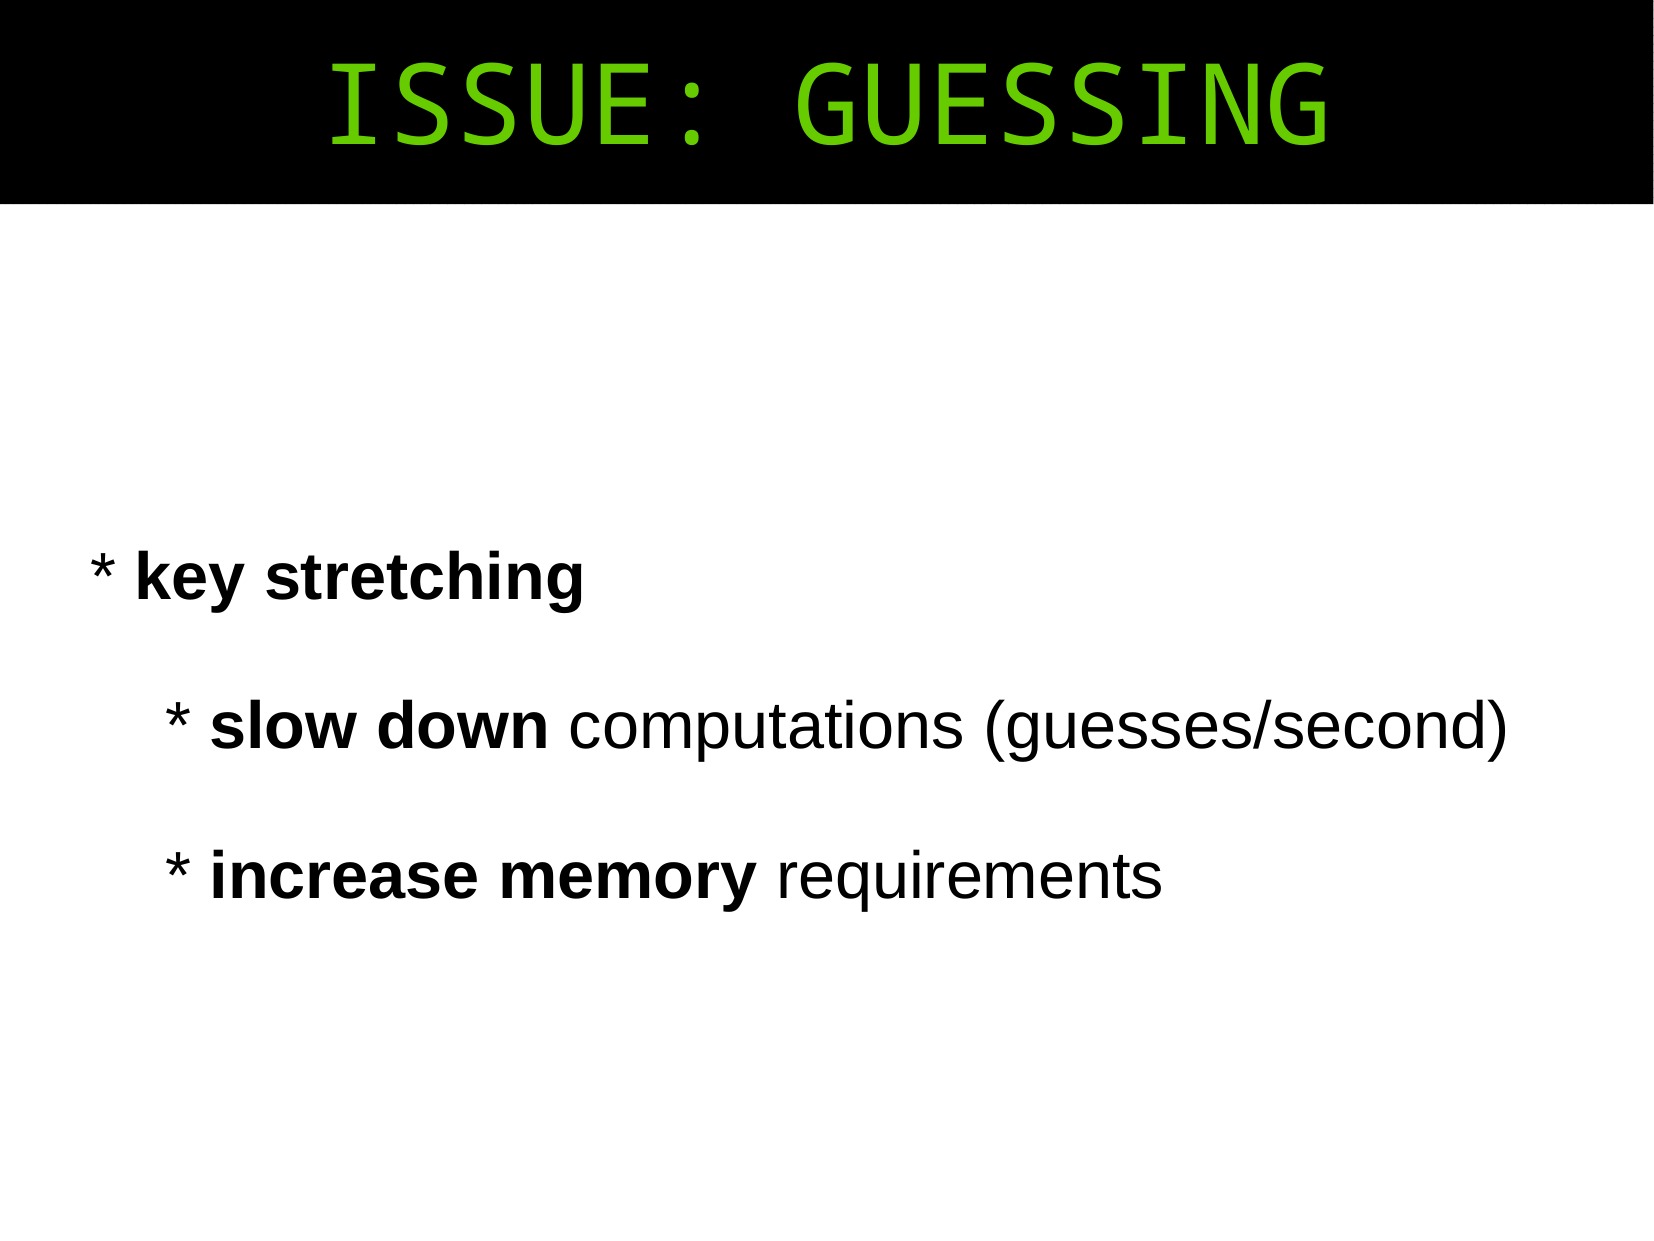

# ISSUE: GUESSING
* key stretching
	* slow down computations (guesses/second)
	* increase memory requirements